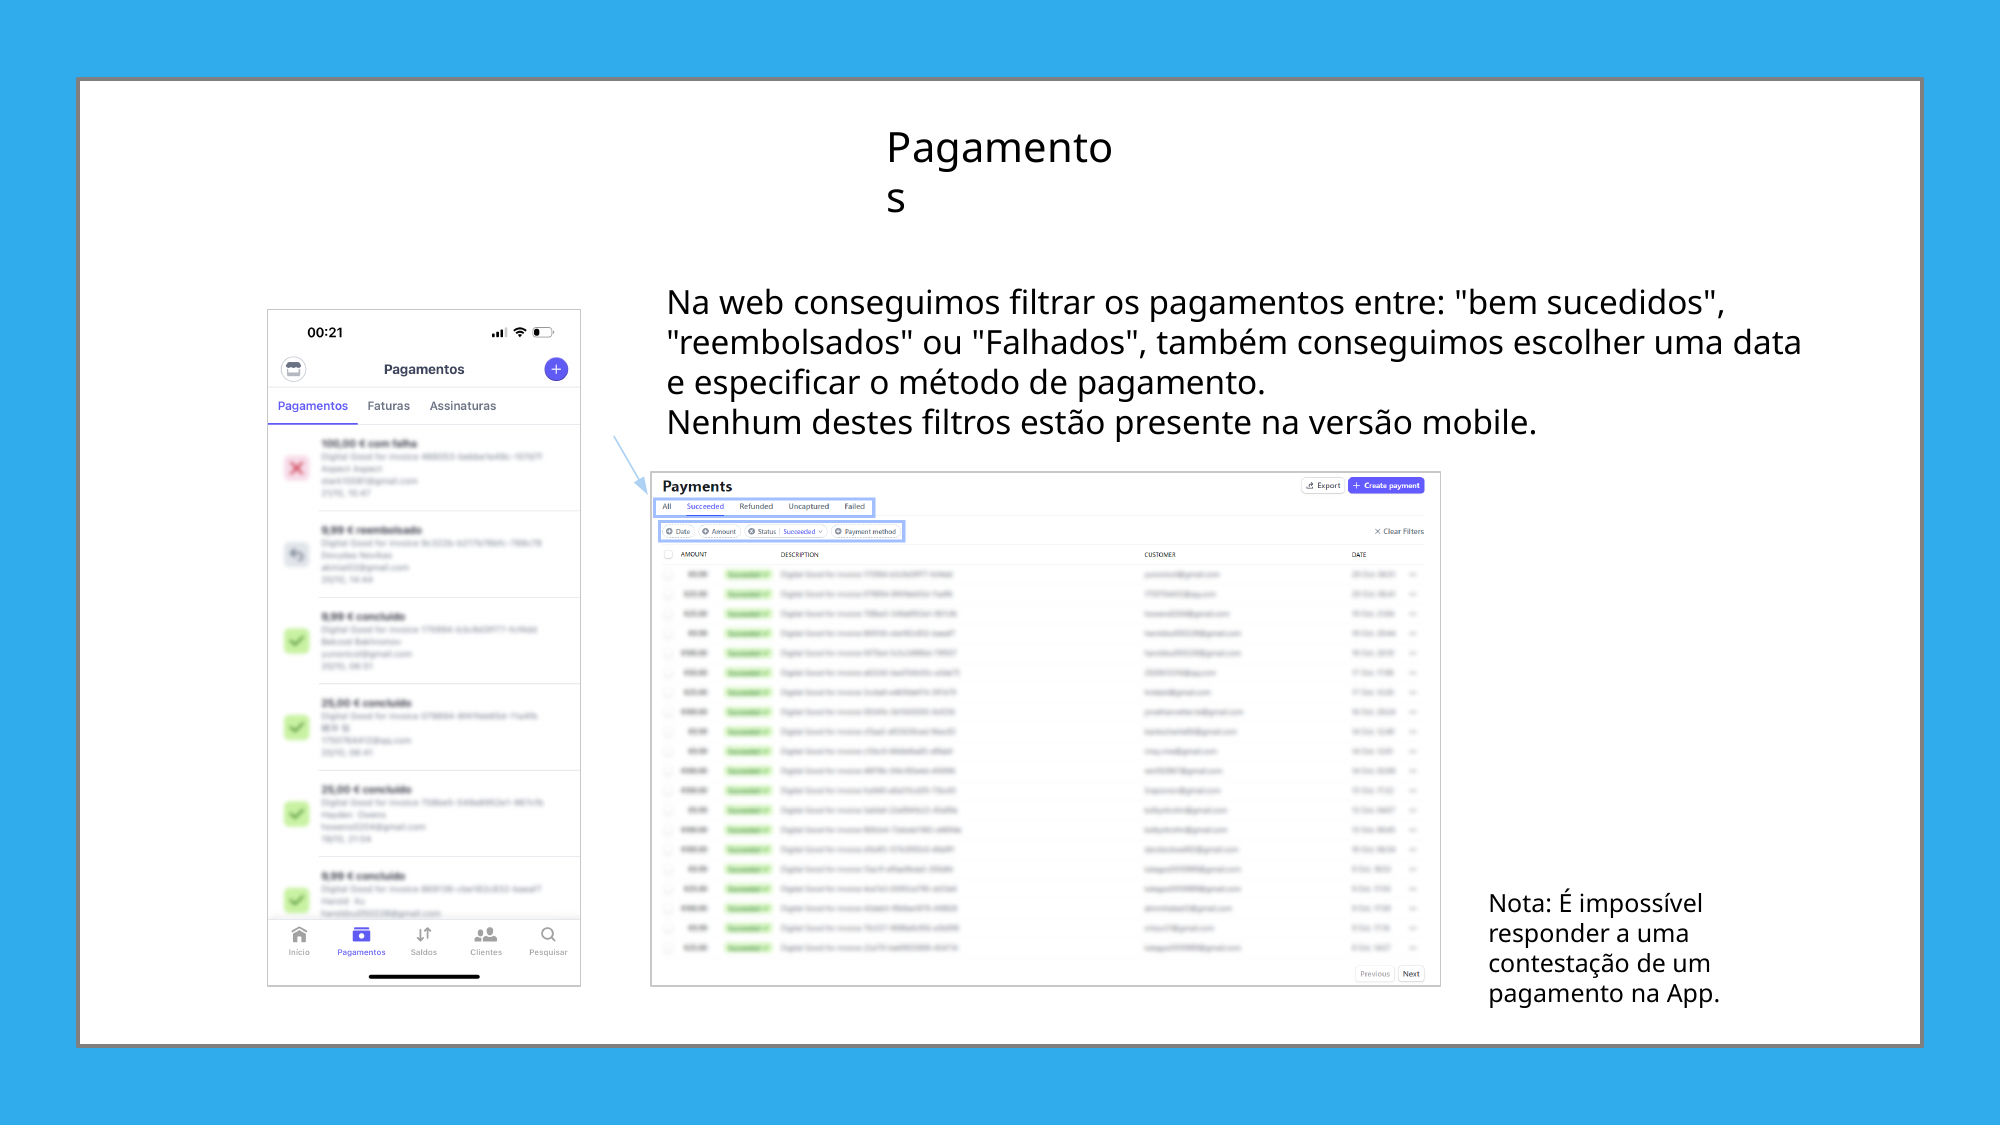

Pagamentos
Na web conseguimos filtrar os pagamentos entre: "bem sucedidos", "reembolsados" ou "Falhados", também conseguimos escolher uma data e especificar o método de pagamento.
Nenhum destes filtros estão presente na versão mobile.
Nota: É impossível responder a uma contestação de um pagamento na App.